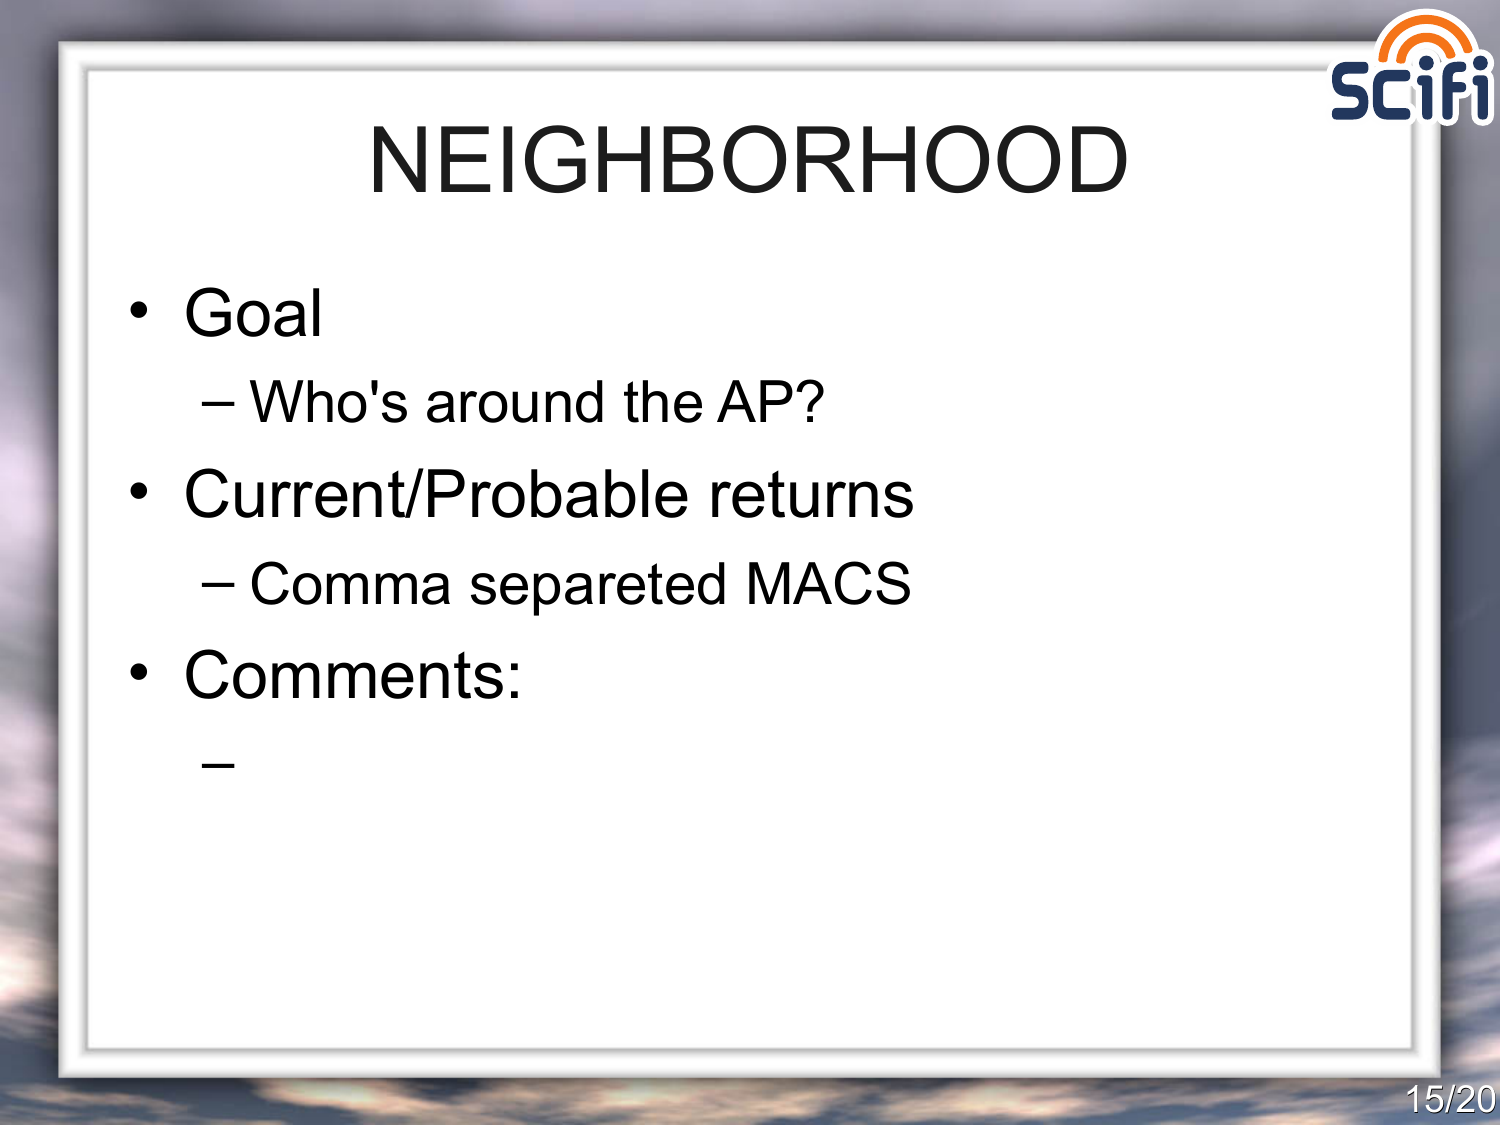

# NEIGHBORHOOD
Goal
Who's around the AP?
Current/Probable returns
Comma separeted MACS
Comments: